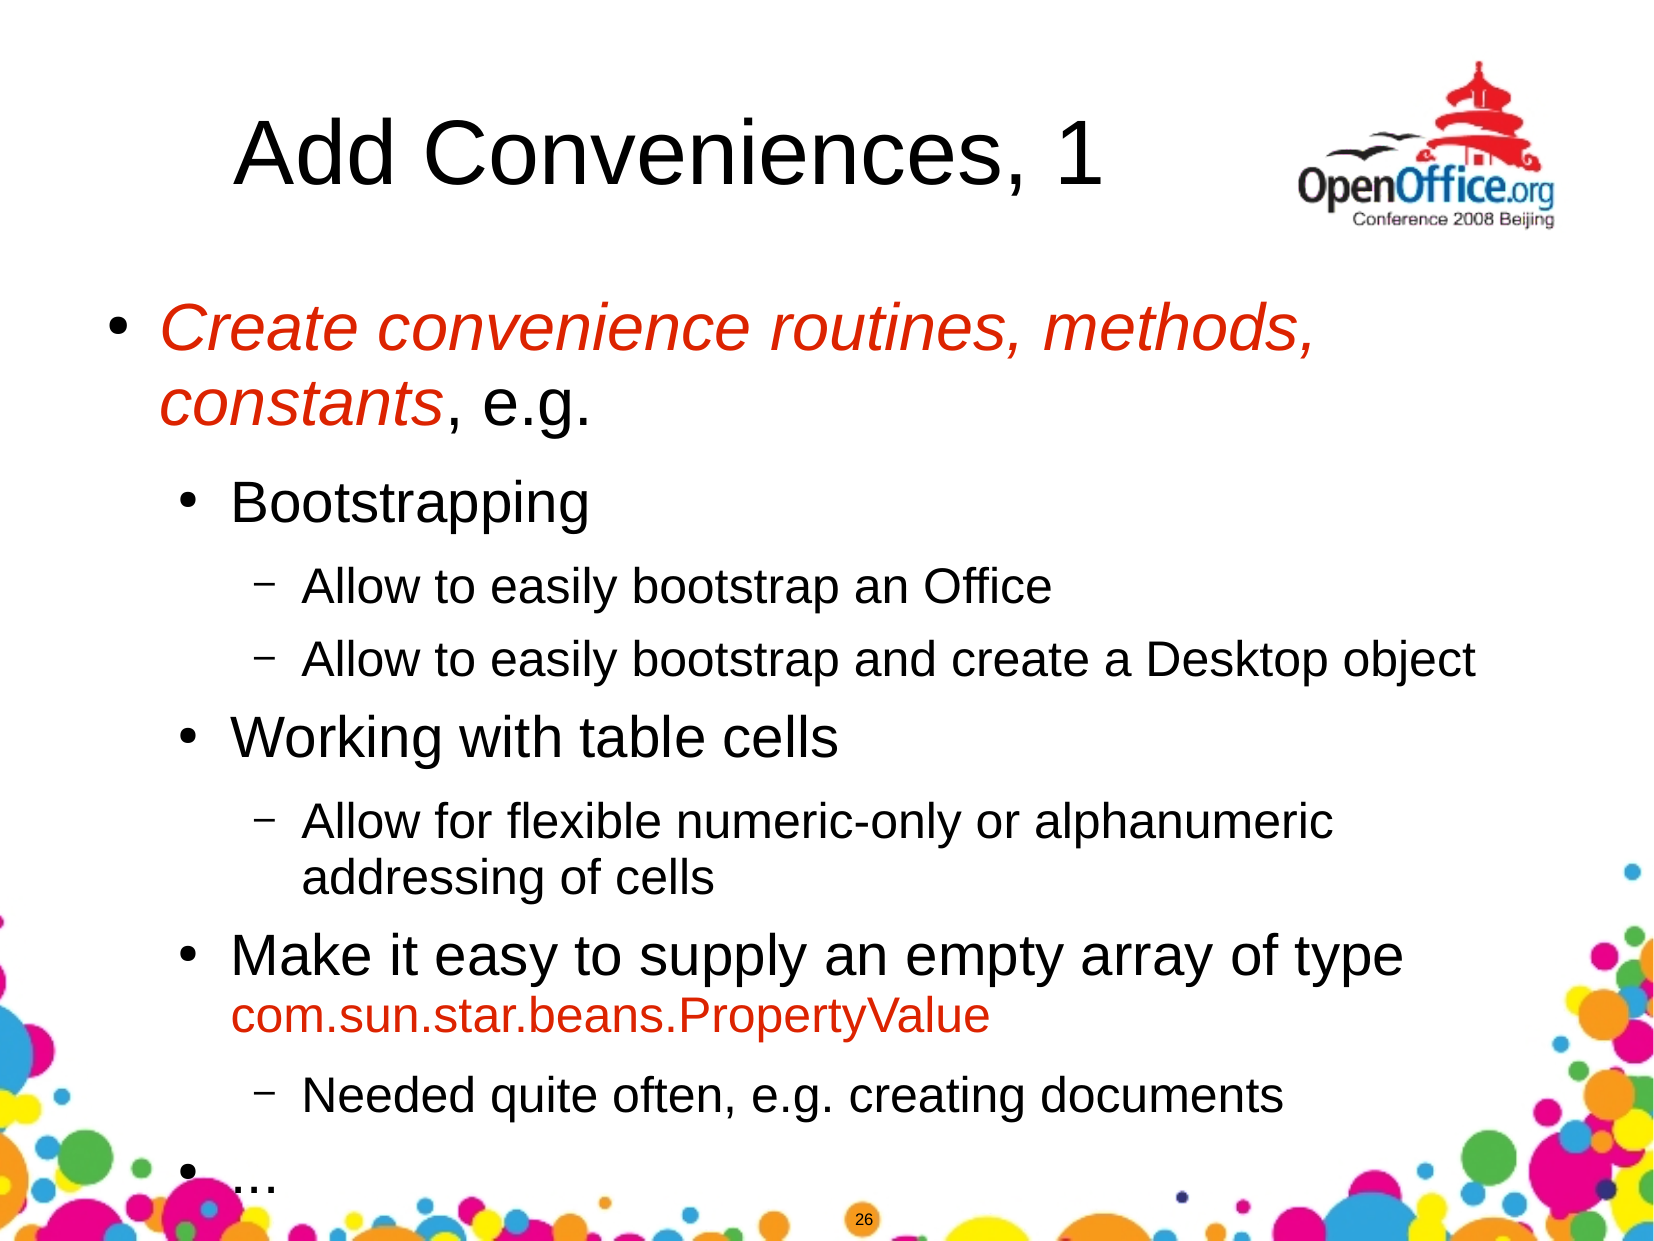

# Add Conveniences, 1
Create convenience routines, methods, constants, e.g.
Bootstrapping
Allow to easily bootstrap an Office
Allow to easily bootstrap and create a Desktop object
Working with table cells
Allow for flexible numeric-only or alphanumeric addressing of cells
Make it easy to supply an empty array of type com.sun.star.beans.PropertyValue
Needed quite often, e.g. creating documents
...
26